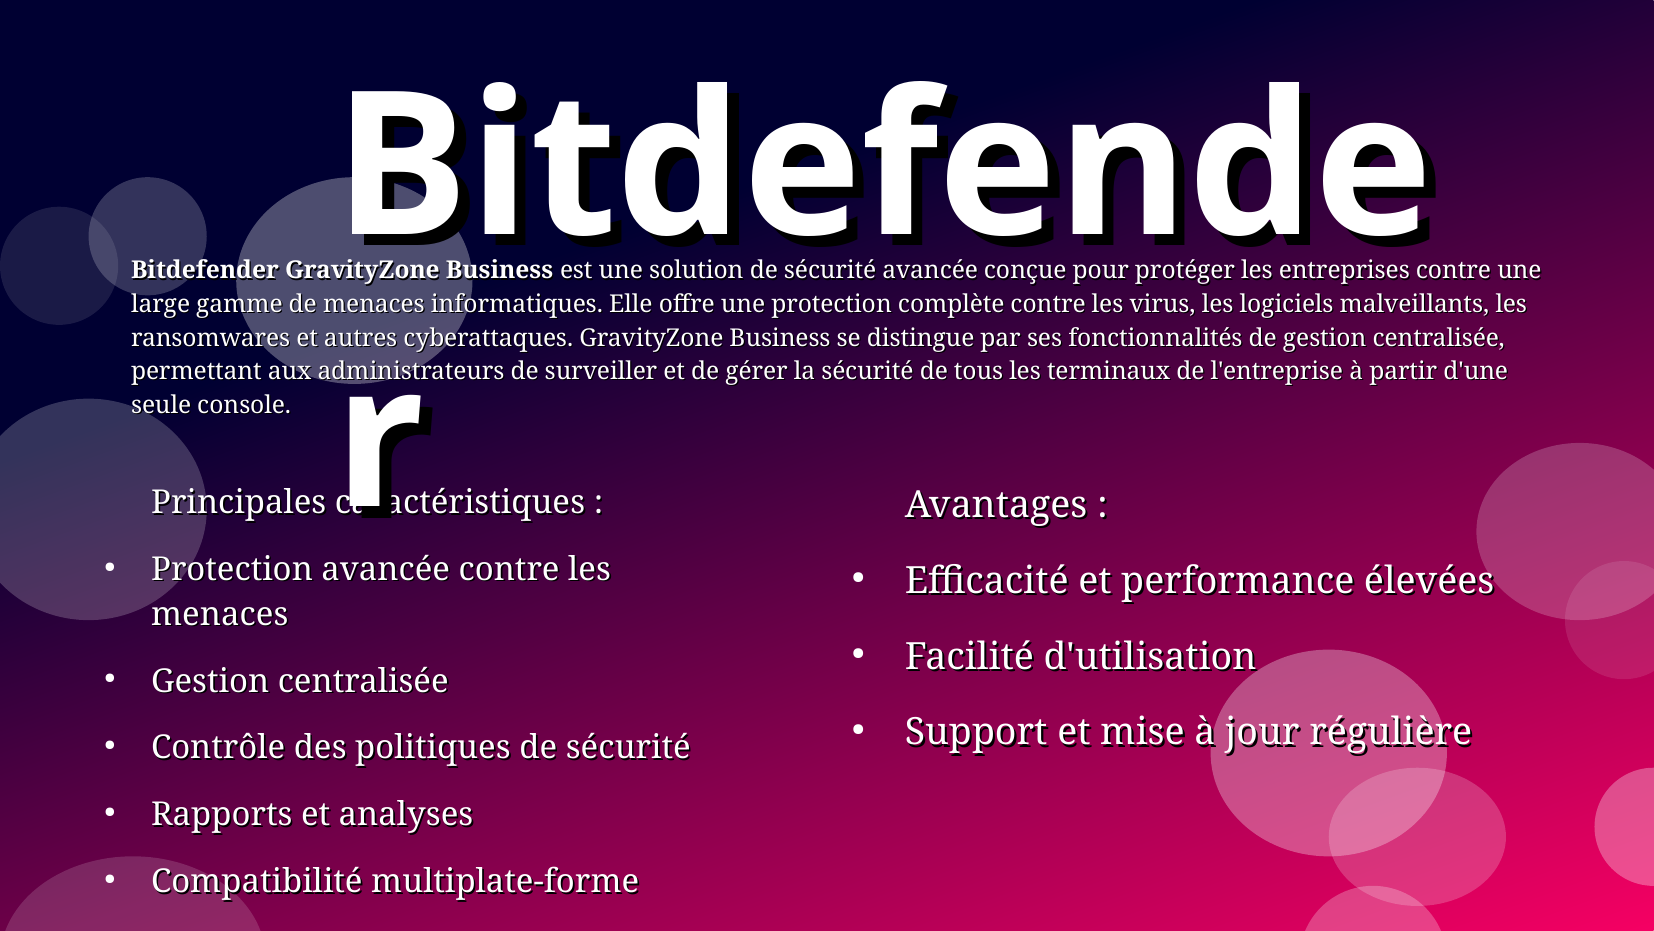

Bitdefender
Bitdefender GravityZone Business est une solution de sécurité avancée conçue pour protéger les entreprises contre une large gamme de menaces informatiques. Elle offre une protection complète contre les virus, les logiciels malveillants, les ransomwares et autres cyberattaques. GravityZone Business se distingue par ses fonctionnalités de gestion centralisée, permettant aux administrateurs de surveiller et de gérer la sécurité de tous les terminaux de l'entreprise à partir d'une seule console.
Avantages :
Efficacité et performance élevées
Facilité d'utilisation
Support et mise à jour régulière
# Principales caractéristiques :
Protection avancée contre les menaces
Gestion centralisée
Contrôle des politiques de sécurité
Rapports et analyses
Compatibilité multiplate-forme